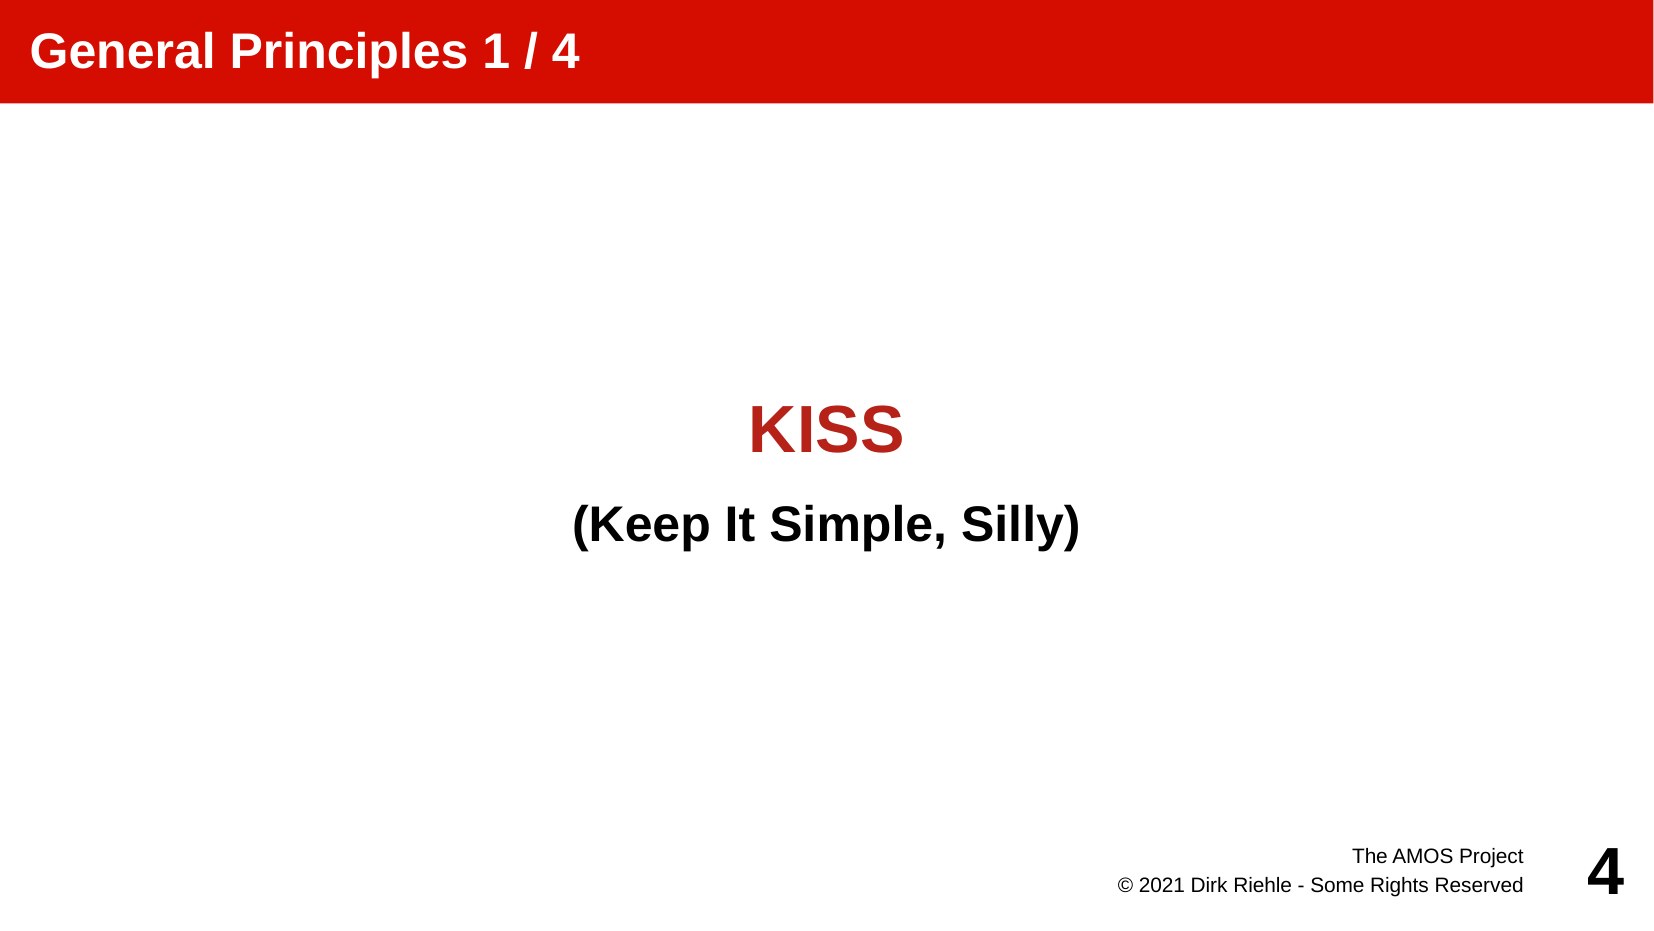

# General Principles 1 / 4
KISS
(Keep It Simple, Silly)
The AMOS Project
4
© 2021 Dirk Riehle - Some Rights Reserved